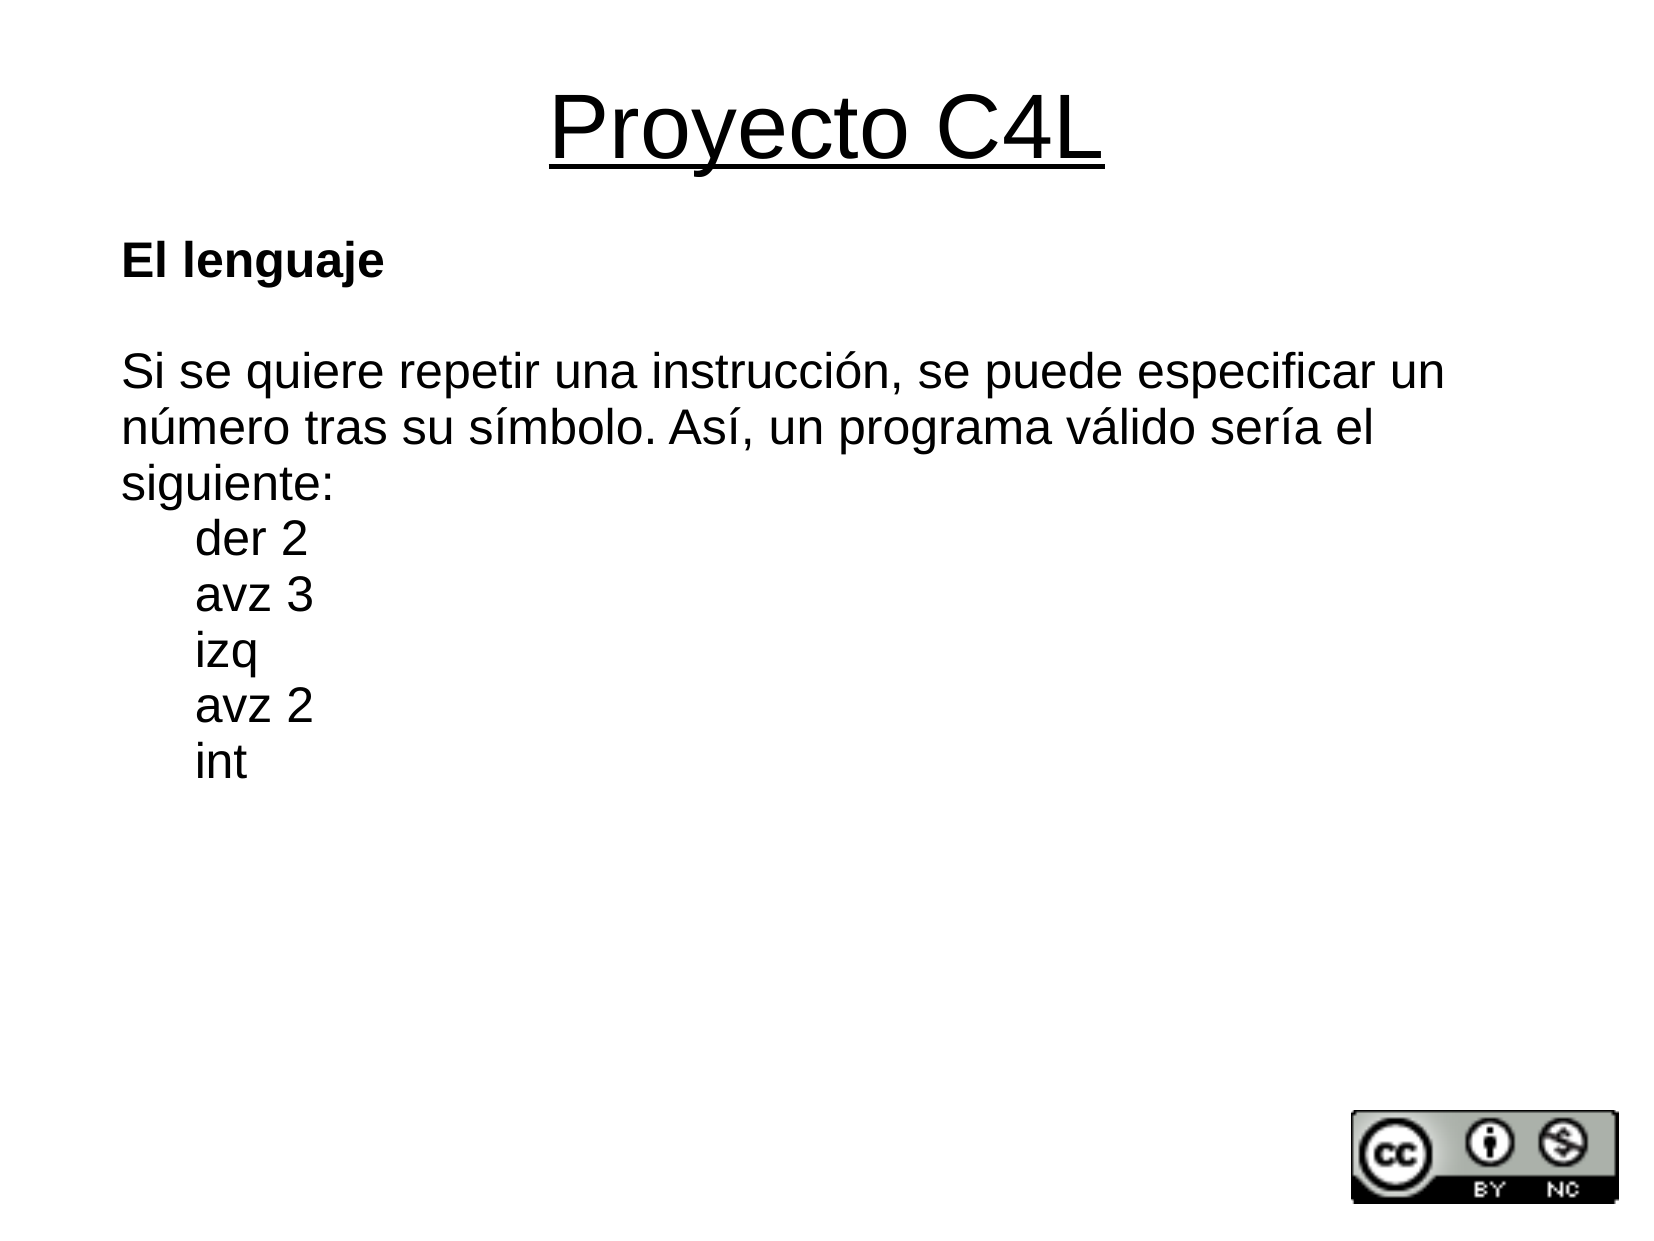

# Proyecto C4L
El lenguaje
Si se quiere repetir una instrucción, se puede especificar un número tras su símbolo. Así, un programa válido sería el siguiente:
	der 2
	avz 3
	izq
	avz 2
	int